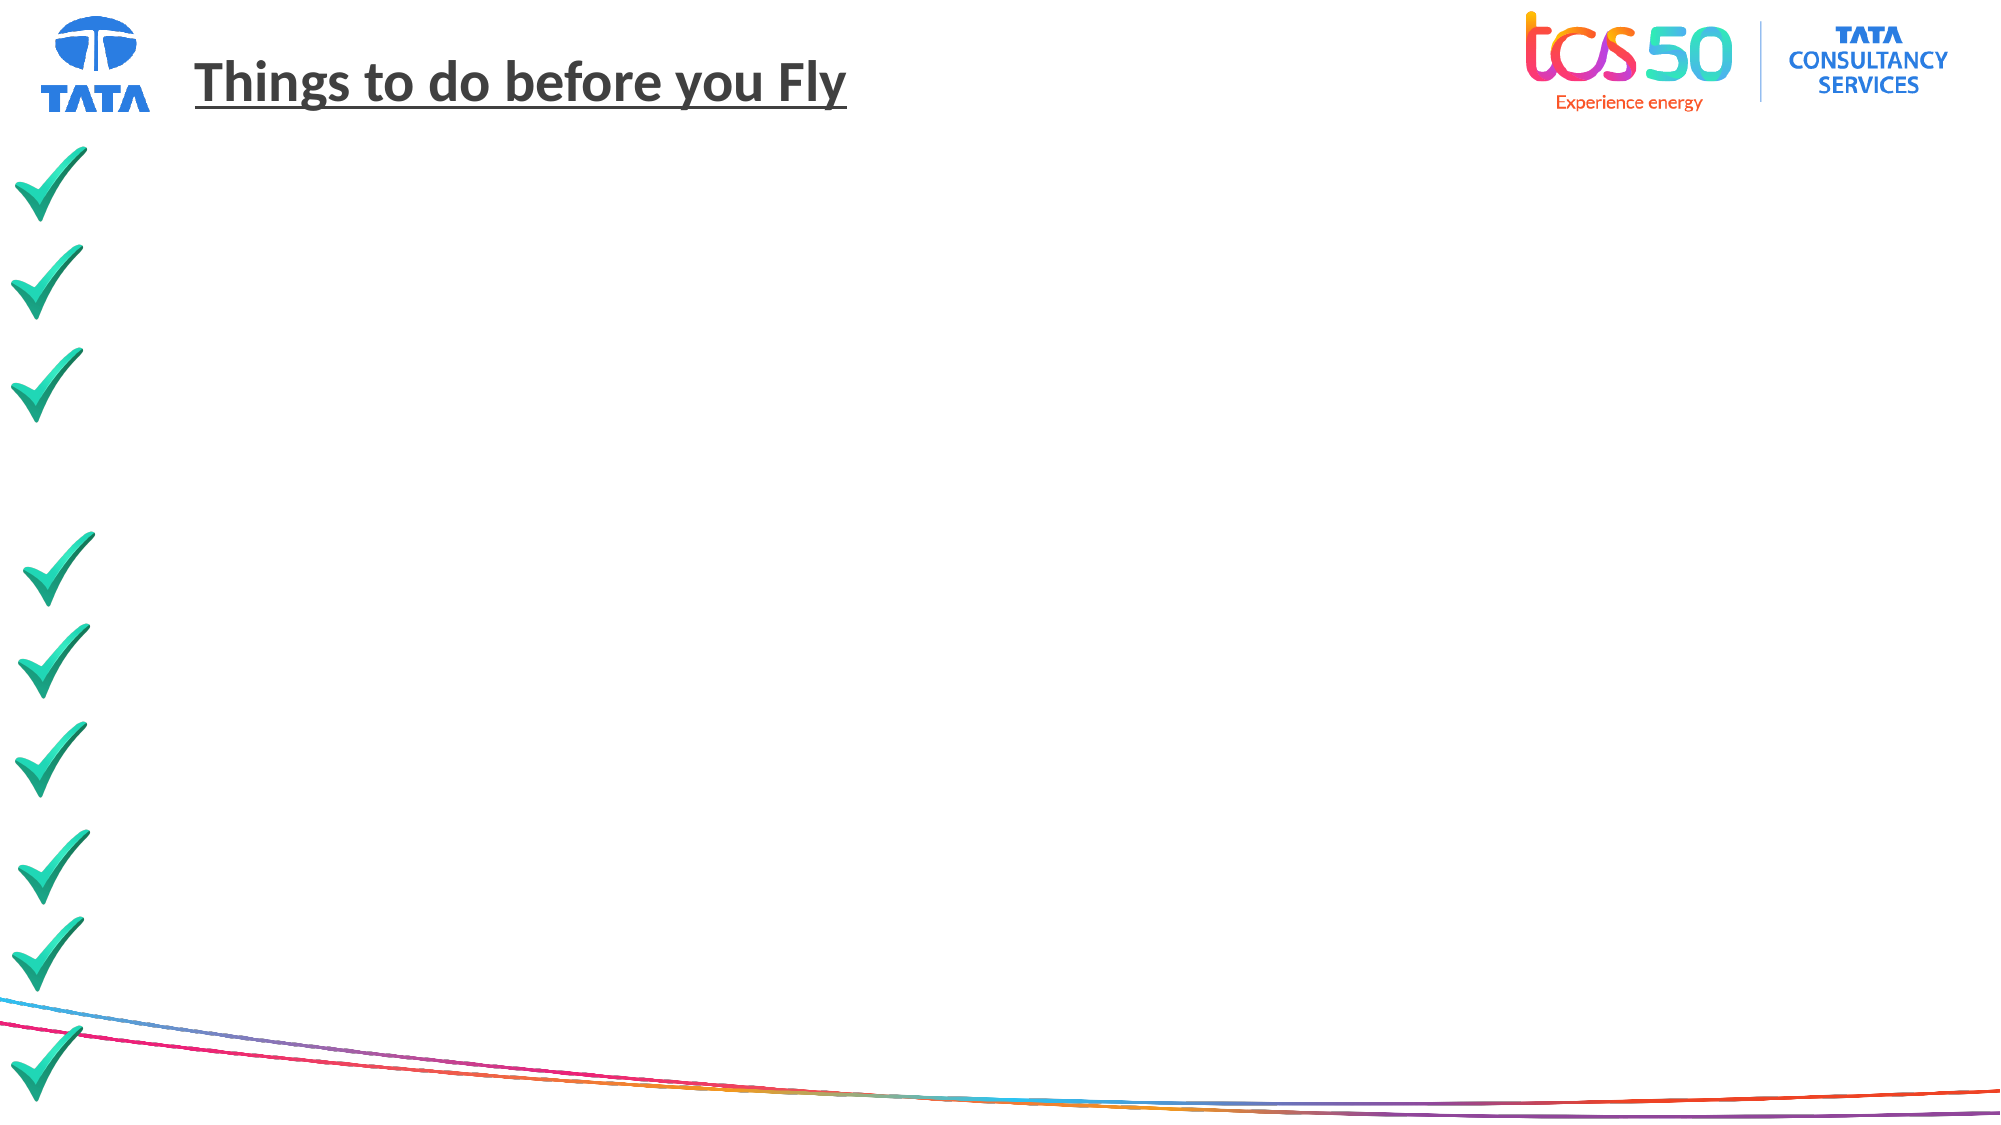

# Things to do before you Fly
Apply Visitor Visa for Spouse
Kindly ensure that the spouse and child travel only through GESS travel request. No reimbursement shall be made if the GESS Travel flow is not followed and will not be enrolled for benefits in Canada.
Bring your Child/Children Grade completion or Transfer Certificate from India School (Home Country School)
Apply For Certificate Of Coverage (COC). Details are provided in slide 4
VISA FOR DEPENDENTS (Connect with your Base Branch GMFU)
Bring Child/Children vaccination record and Birth Certificate from India (Home Country). It is mandatory for school admission.
If your child’s age is 4 or above, you will need to apply for Study work permit. (If age is below 4, please apply for visitor record). You can get guidance from globalmobility.canadavisa@tcs.com.
Please Complete the Mandatory trainings given in Slides 5 & 6.
To obtain a Canadian driving license please check with the local (Province of travel) Ministry of transportation website for more information. (www.drivetest.ca). Please carry your Indian driving license and an extract of driving license (which could be obtained from your RTO in India/Home Country), this may help in faster processing to obtain Canadian driving license.